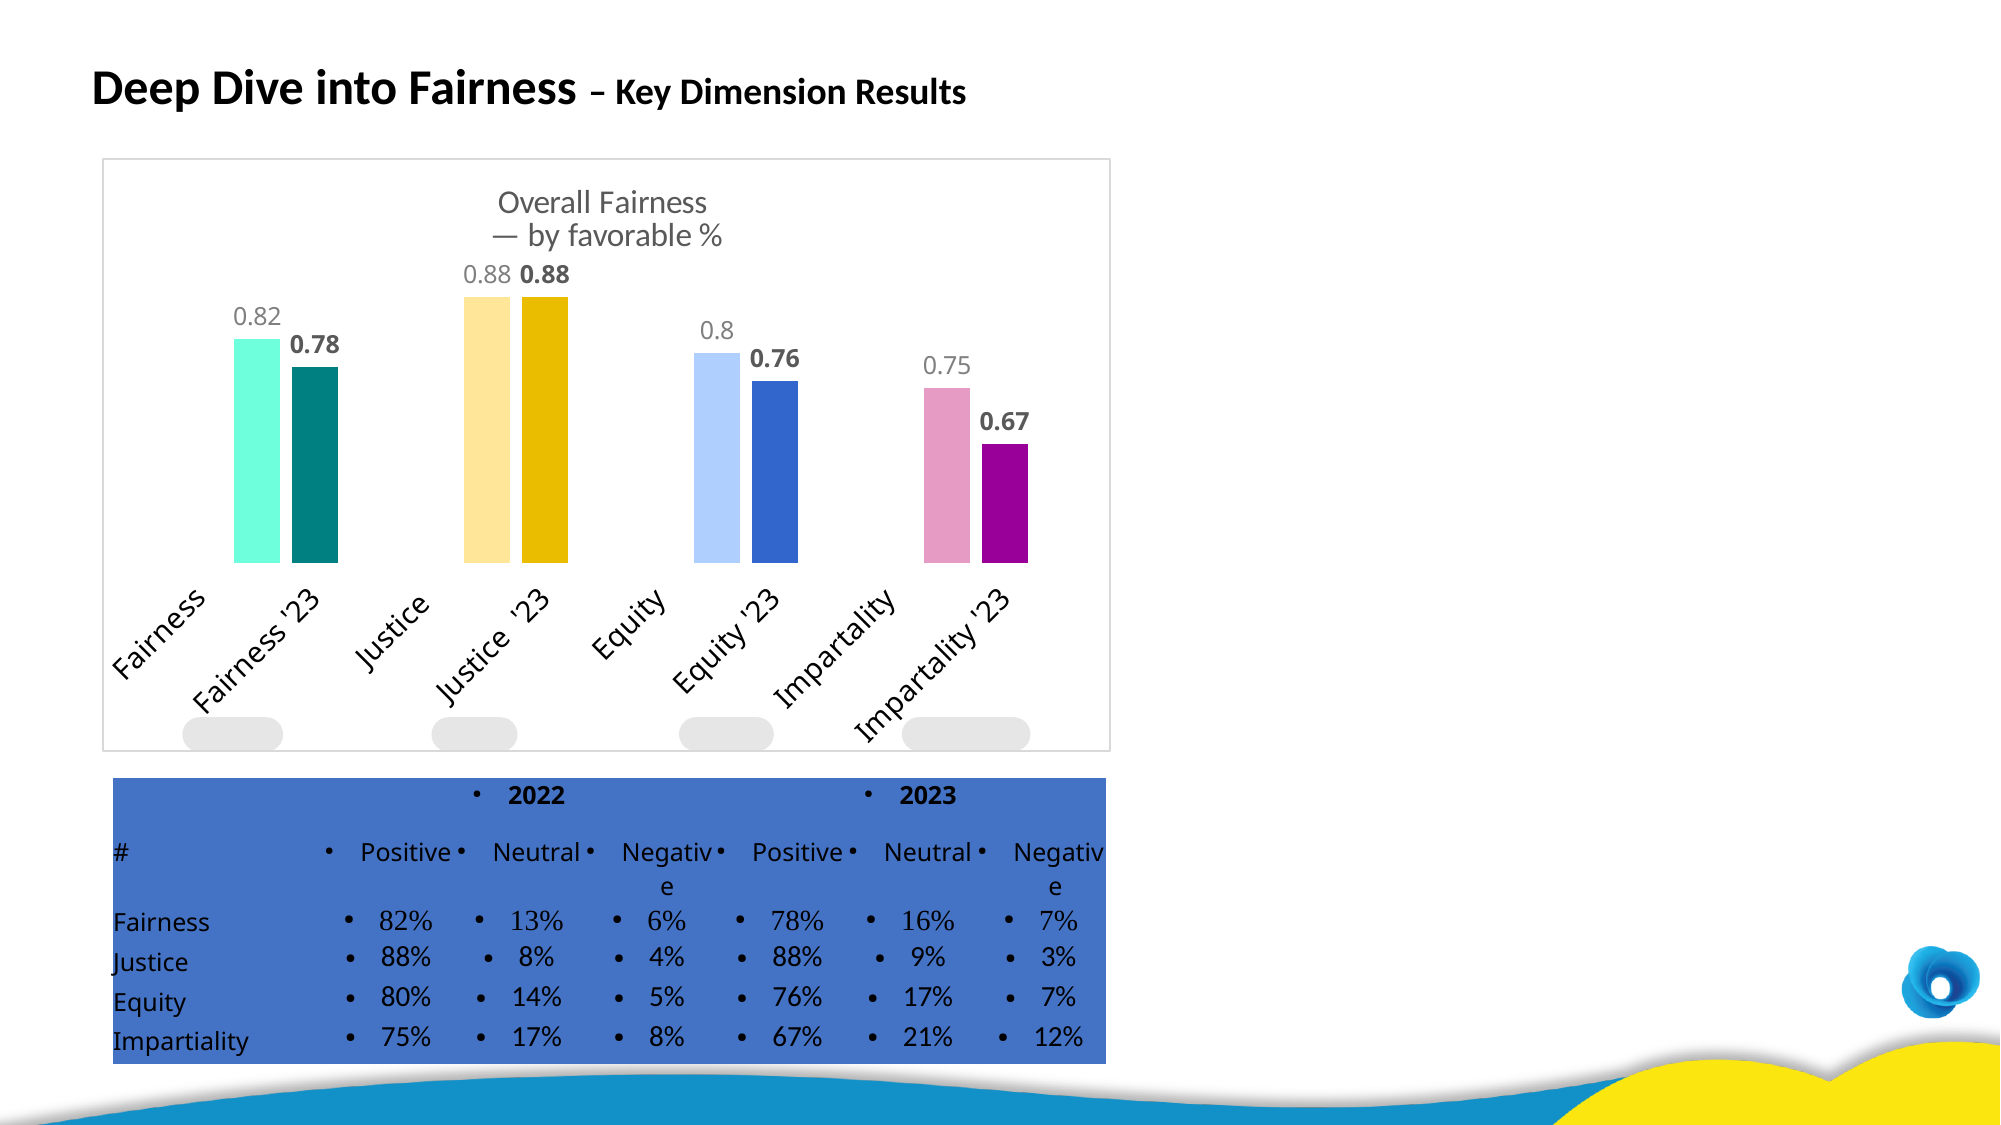

Deep Dive into Fairness – Key Dimension Results
### Chart: Overall Fairness
— by favorable %
| Category | Overall Fairness |
|---|---|
| Fairness | None |
| Fairness 2022 | 0.82 |
| Fairness '23 | 0.78 |
| None | None |
| Justice | None |
| Justice 2022 | 0.88 |
| Justice '23 | 0.88 |
| None | None |
| Equity | None |
| Equity 2022 | 0.8 |
| Equity '23 | 0.76 |
| None | None |
| Impartality | None |
| Impartality 2022 | 0.75 |
| Impartality '23 | 0.67 |
| Impartality | None |
| | 2022 | | | 2023 | | |
| --- | --- | --- | --- | --- | --- | --- |
| # | Positive | Neutral | Negative | Positive | Neutral | Negative |
| Fairness | 82% | 13% | 6% | 78% | 16% | 7% |
| Justice | 88% | 8% | 4% | 88% | 9% | 3% |
| Equity | 80% | 14% | 5% | 76% | 17% | 7% |
| Impartiality | 75% | 17% | 8% | 67% | 21% | 12% |